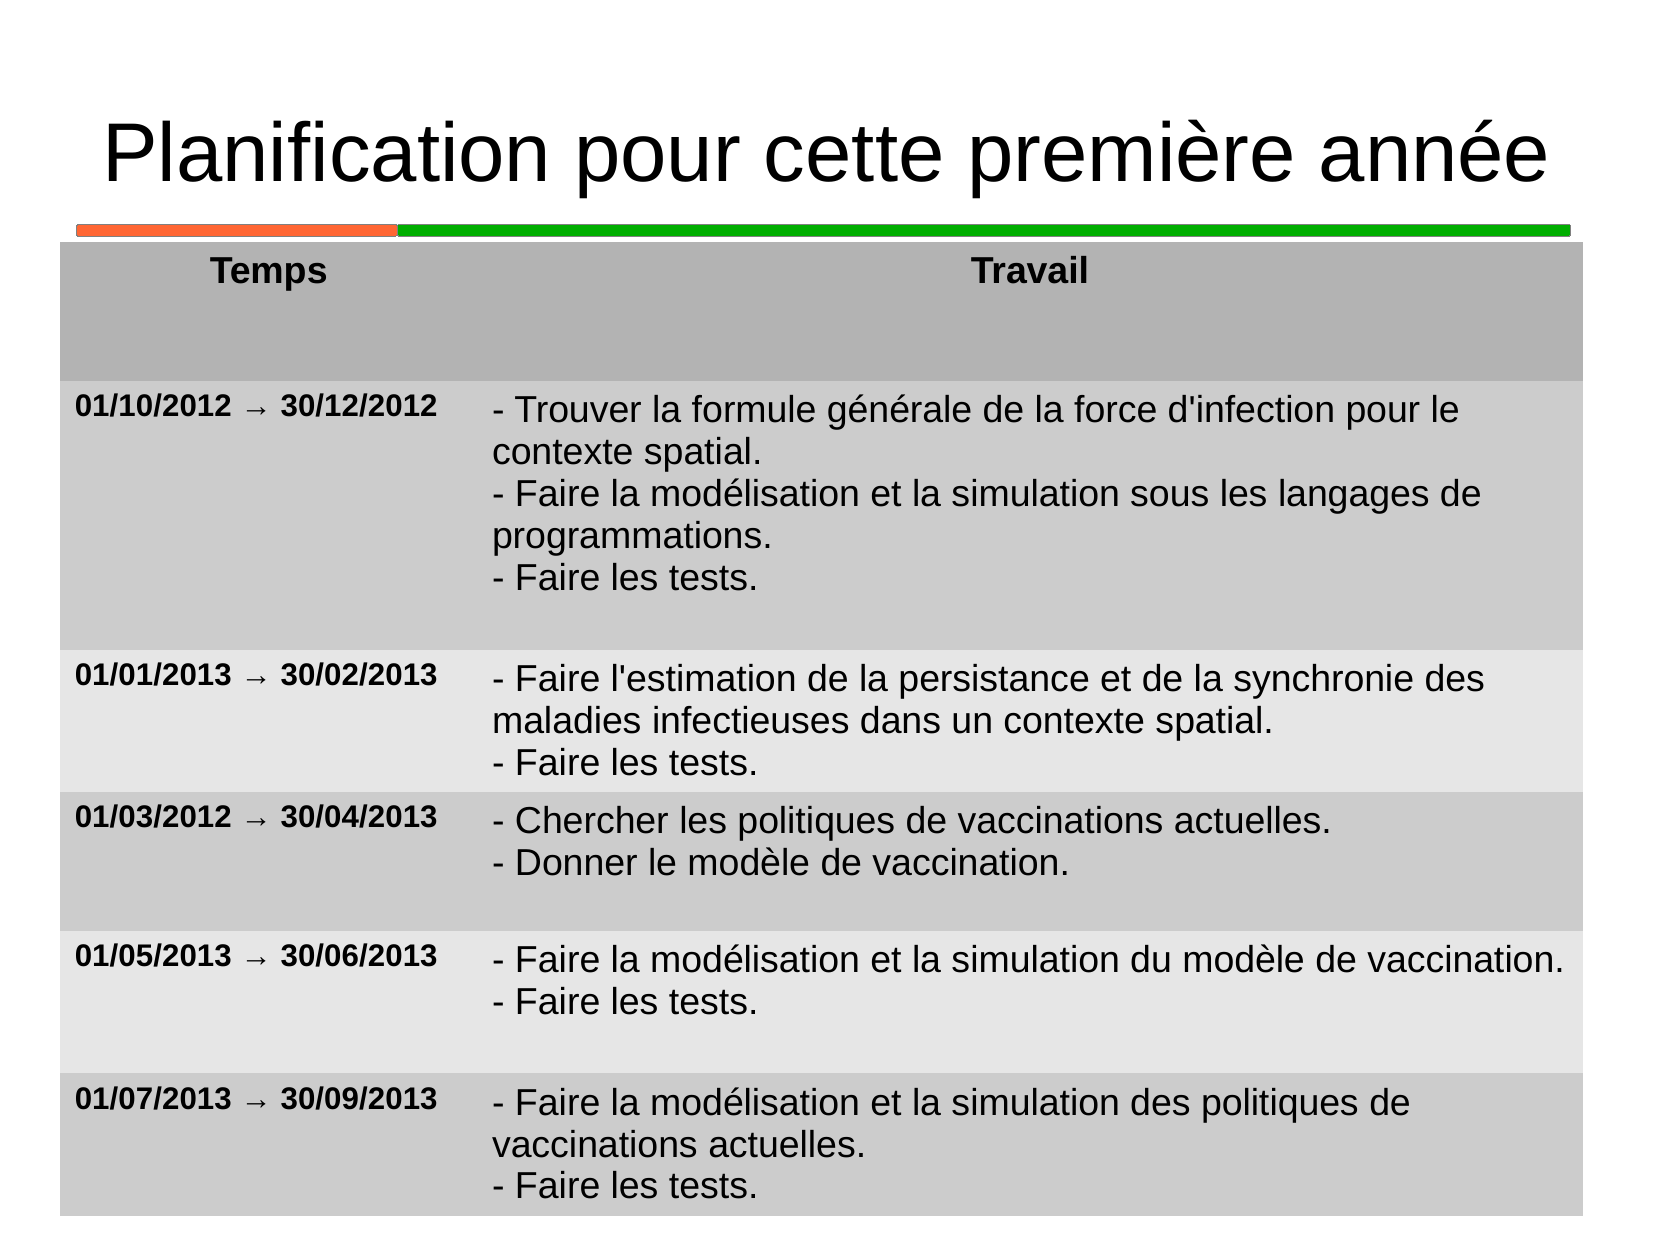

# Planification pour cette première année
| Temps | Travail |
| --- | --- |
| 01/10/2012 → 30/12/2012 | - Trouver la formule générale de la force d'infection pour le contexte spatial. - Faire la modélisation et la simulation sous les langages de programmations. - Faire les tests. |
| 01/01/2013 → 30/02/2013 | - Faire l'estimation de la persistance et de la synchronie des maladies infectieuses dans un contexte spatial. - Faire les tests. |
| 01/03/2012 → 30/04/2013 | - Chercher les politiques de vaccinations actuelles. - Donner le modèle de vaccination. |
| 01/05/2013 → 30/06/2013 | - Faire la modélisation et la simulation du modèle de vaccination. - Faire les tests. |
| 01/07/2013 → 30/09/2013 | - Faire la modélisation et la simulation des politiques de vaccinations actuelles. - Faire les tests. |
14